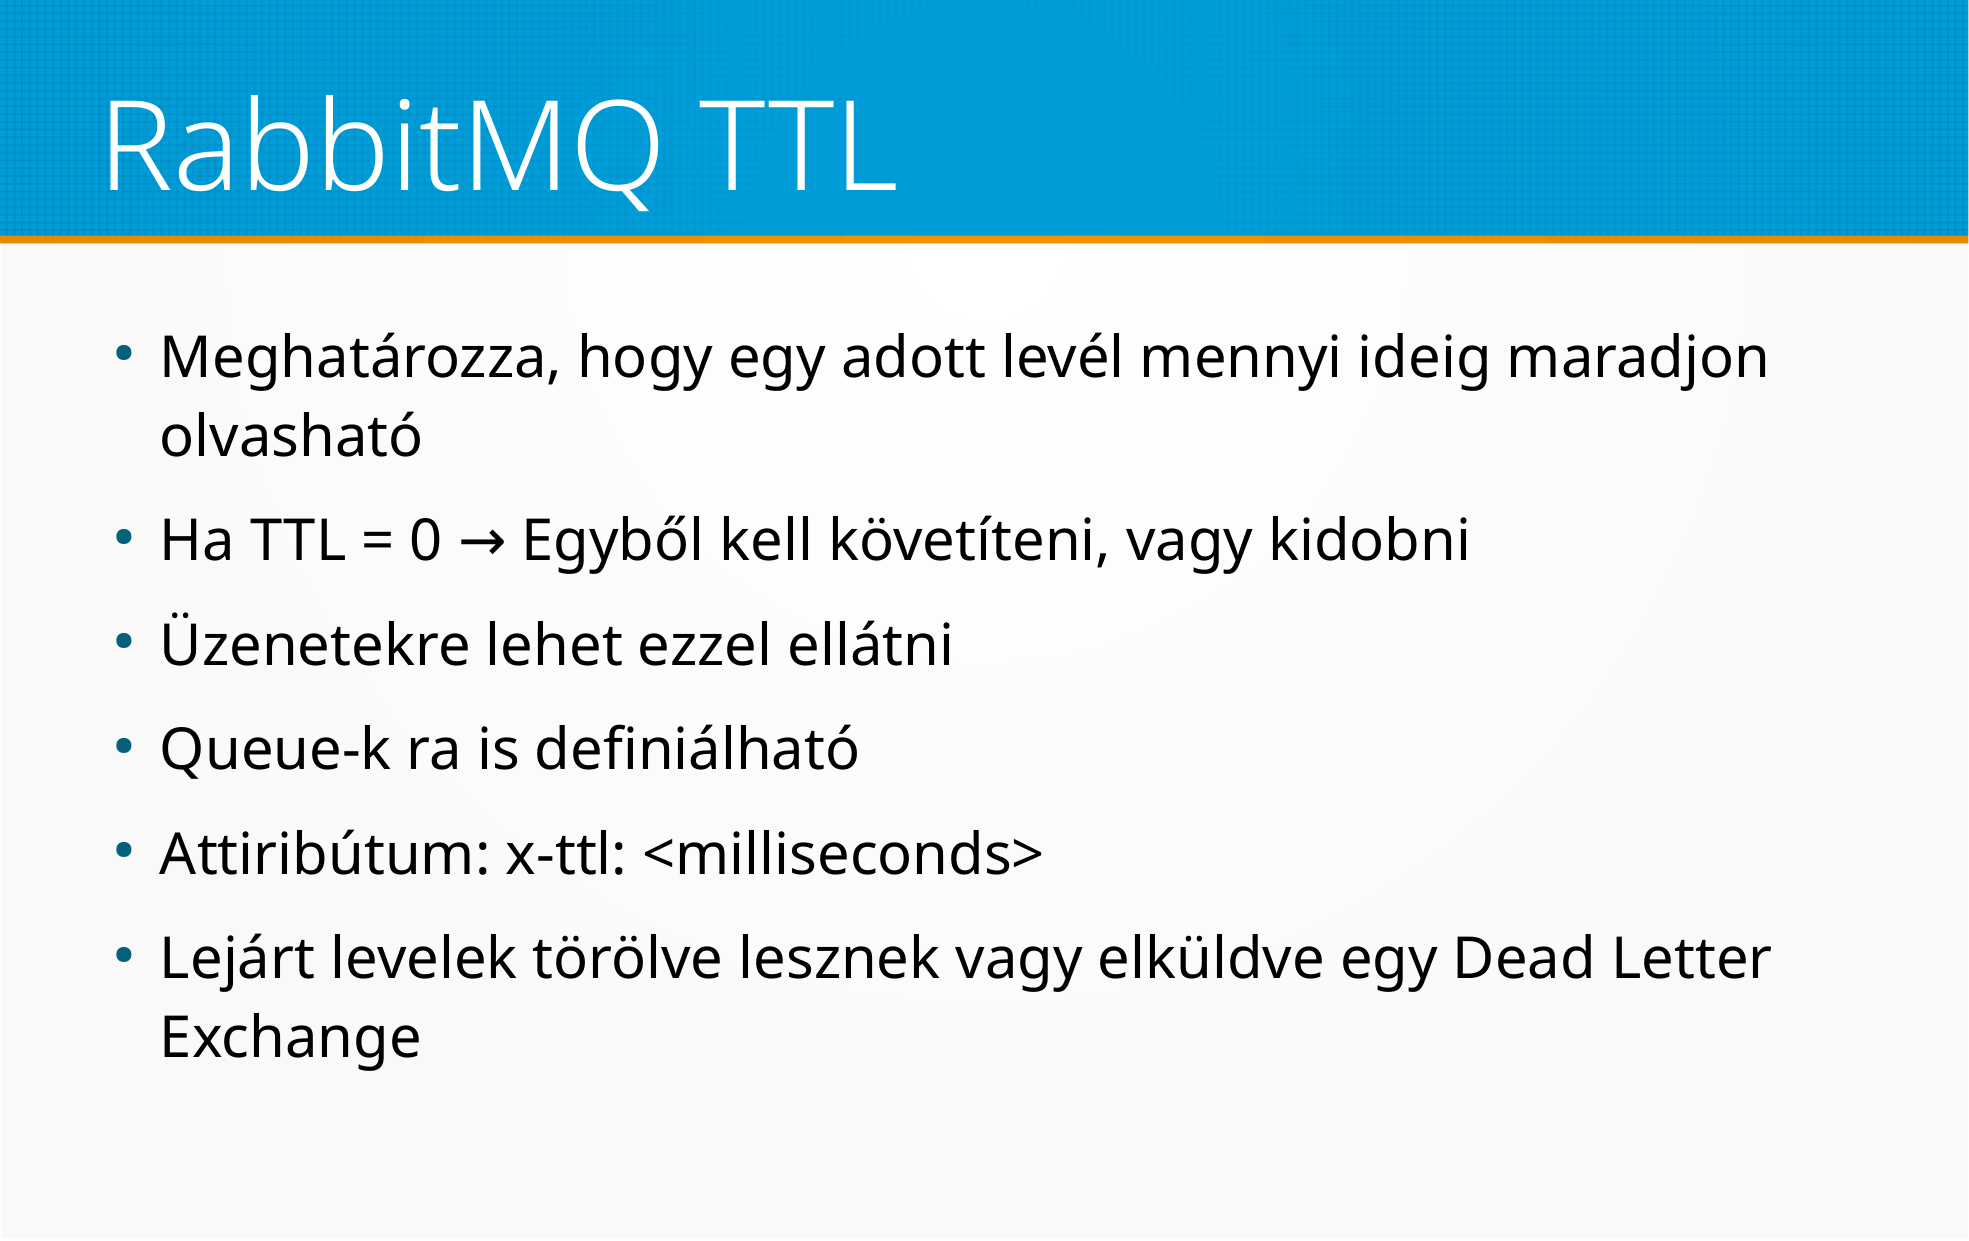

# RabbitMQ TTL
Meghatározza, hogy egy adott levél mennyi ideig maradjon olvasható
Ha TTL = 0 → Egyből kell követíteni, vagy kidobni
Üzenetekre lehet ezzel ellátni
Queue-k ra is definiálható
Attiribútum: x-ttl: <milliseconds>
Lejárt levelek törölve lesznek vagy elküldve egy Dead Letter Exchange